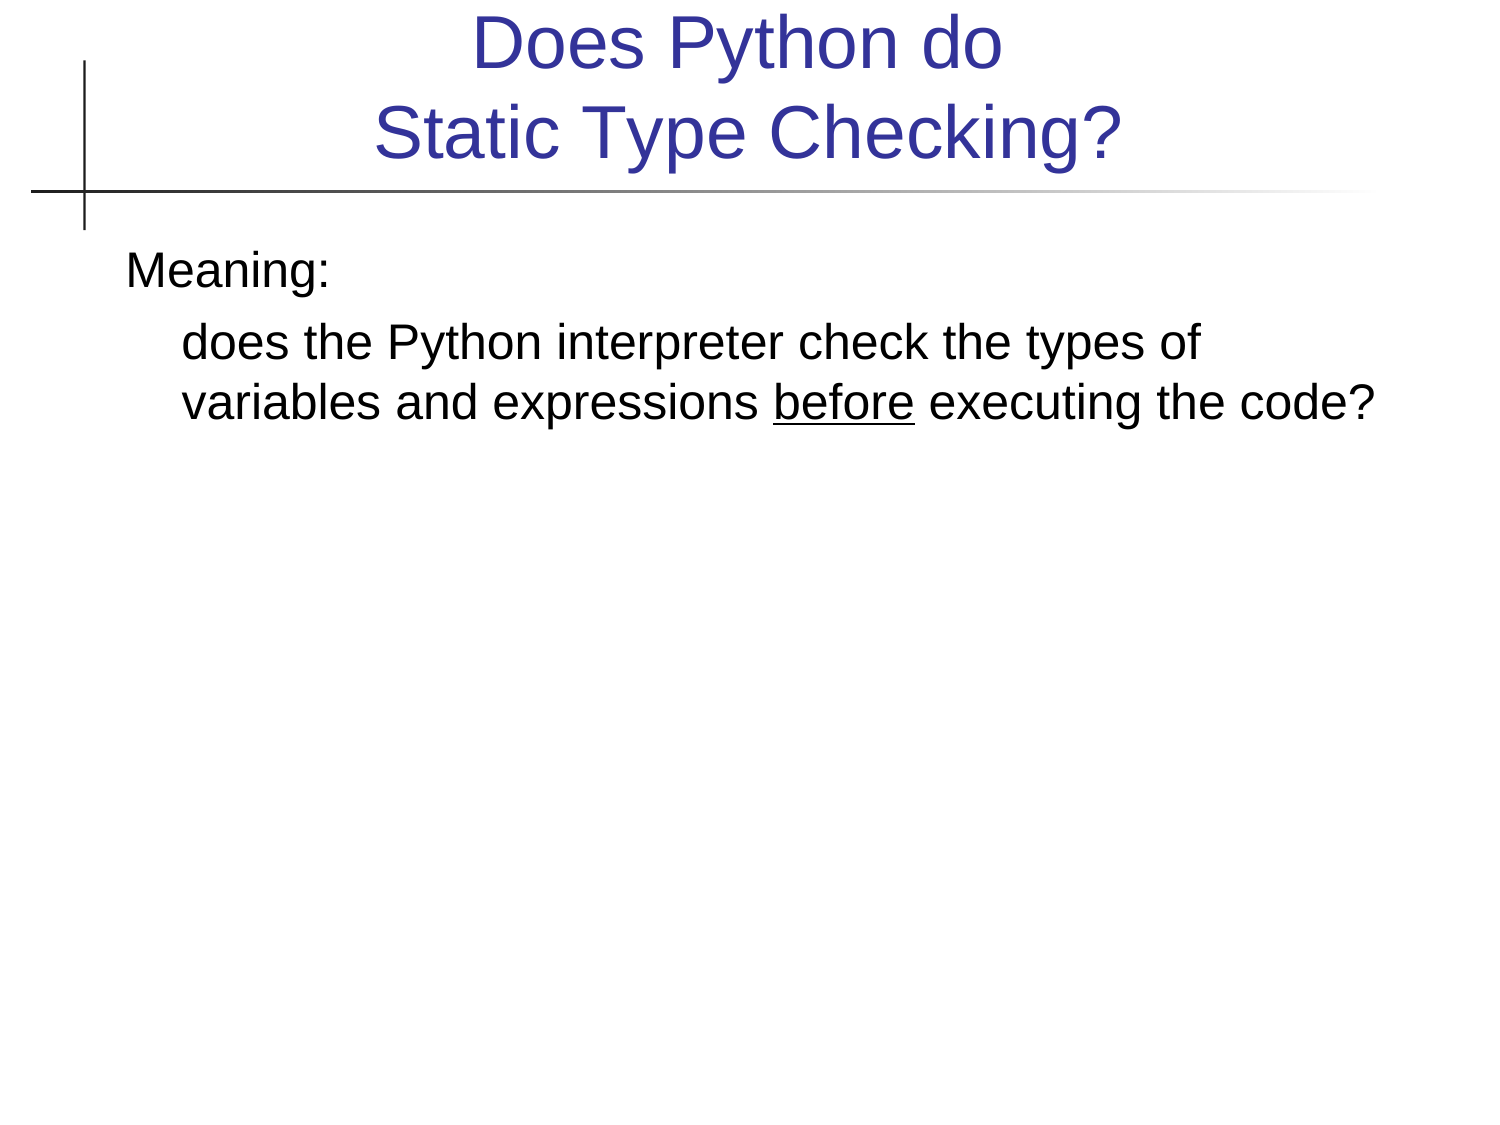

# Does Python do Static Type Checking?
Meaning:
 does the Python interpreter check the types of variables and expressions before executing the code?